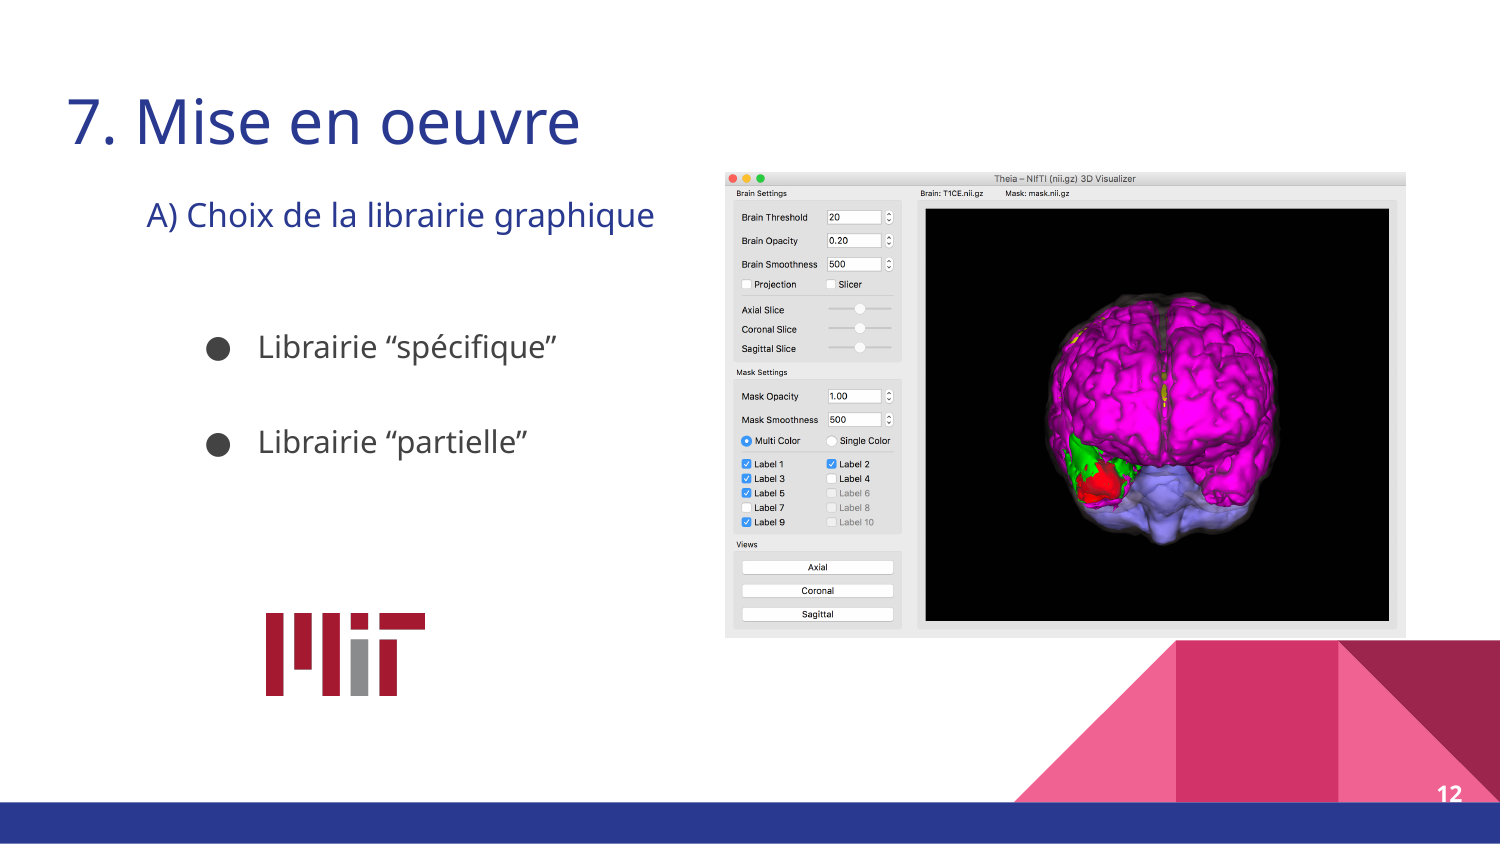

# 7. Mise en oeuvre
A) Choix de la librairie graphique
Librairie “spécifique”
Librairie “partielle”